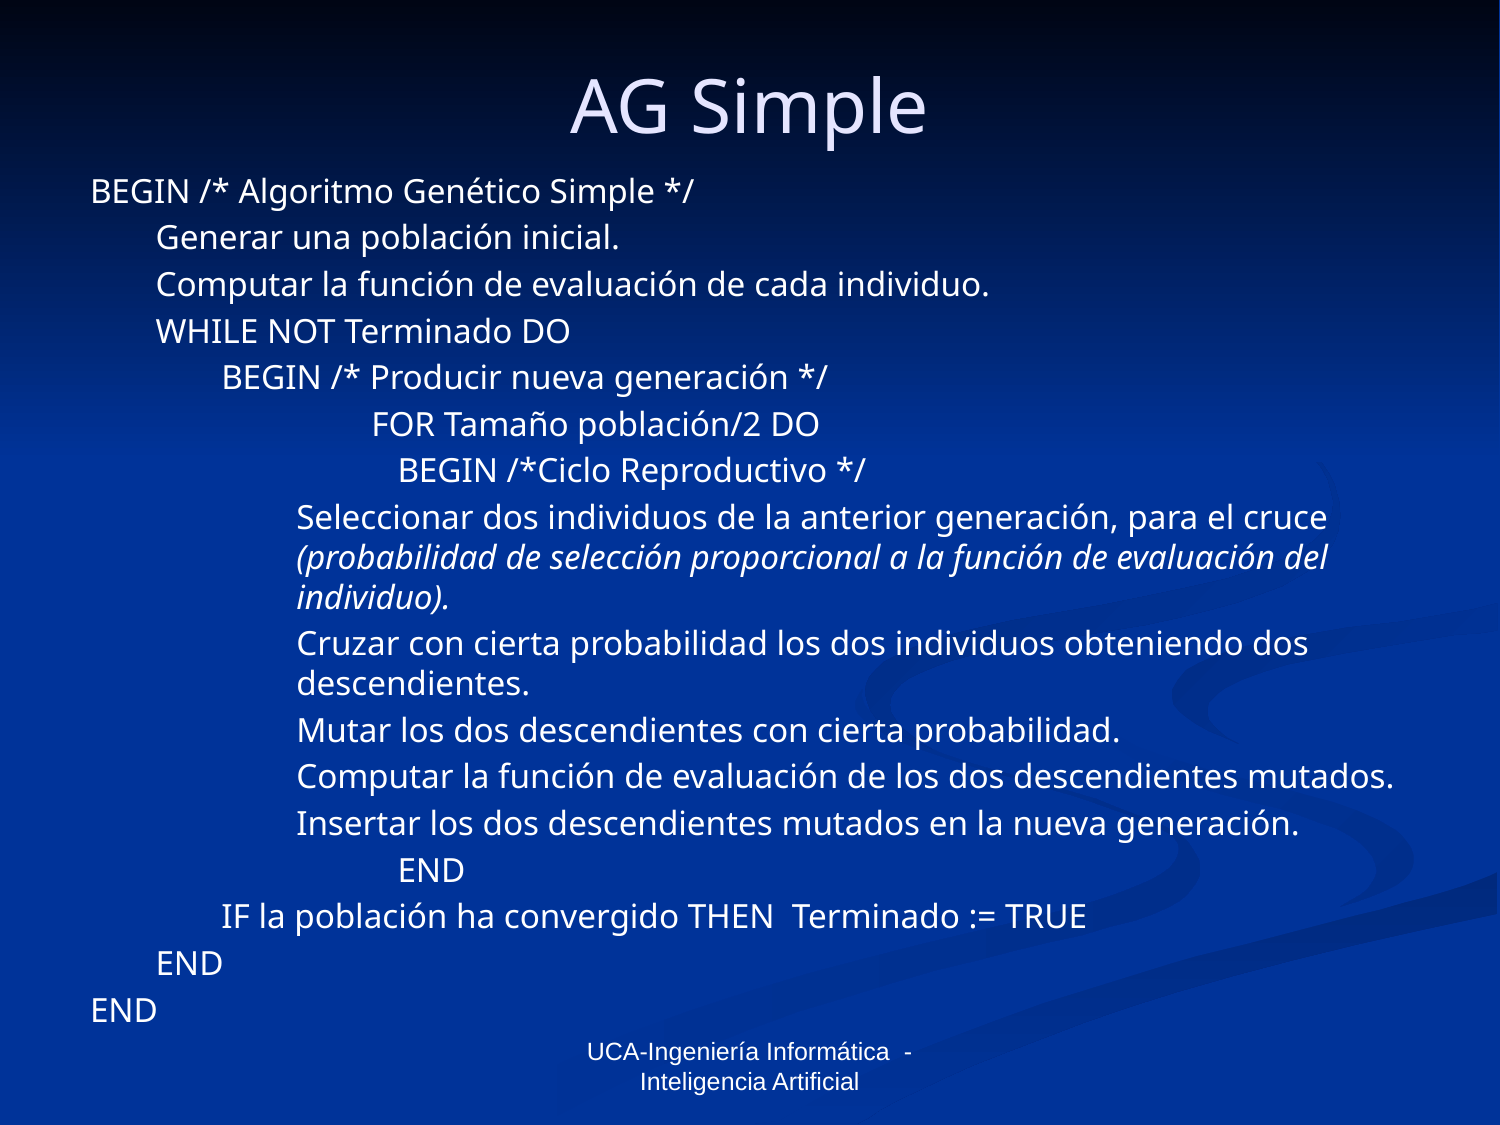

# AG Simple
BEGIN /* Algoritmo Genético Simple */
Generar una población inicial.
Computar la función de evaluación de cada individuo.
WHILE NOT Terminado DO
BEGIN /* Producir nueva generación */
	FOR Tamaño población/2 DO
	 BEGIN /*Ciclo Reproductivo */
Seleccionar dos individuos de la anterior generación, para el cruce (probabilidad de selección proporcional a la función de evaluación del individuo).
Cruzar con cierta probabilidad los dos individuos obteniendo dos descendientes.
Mutar los dos descendientes con cierta probabilidad.
Computar la función de evaluación de los dos descendientes mutados.
Insertar los dos descendientes mutados en la nueva generación.
	 END
IF la población ha convergido THEN Terminado := TRUE
END
END
UCA-Ingeniería Informática - Inteligencia Artificial